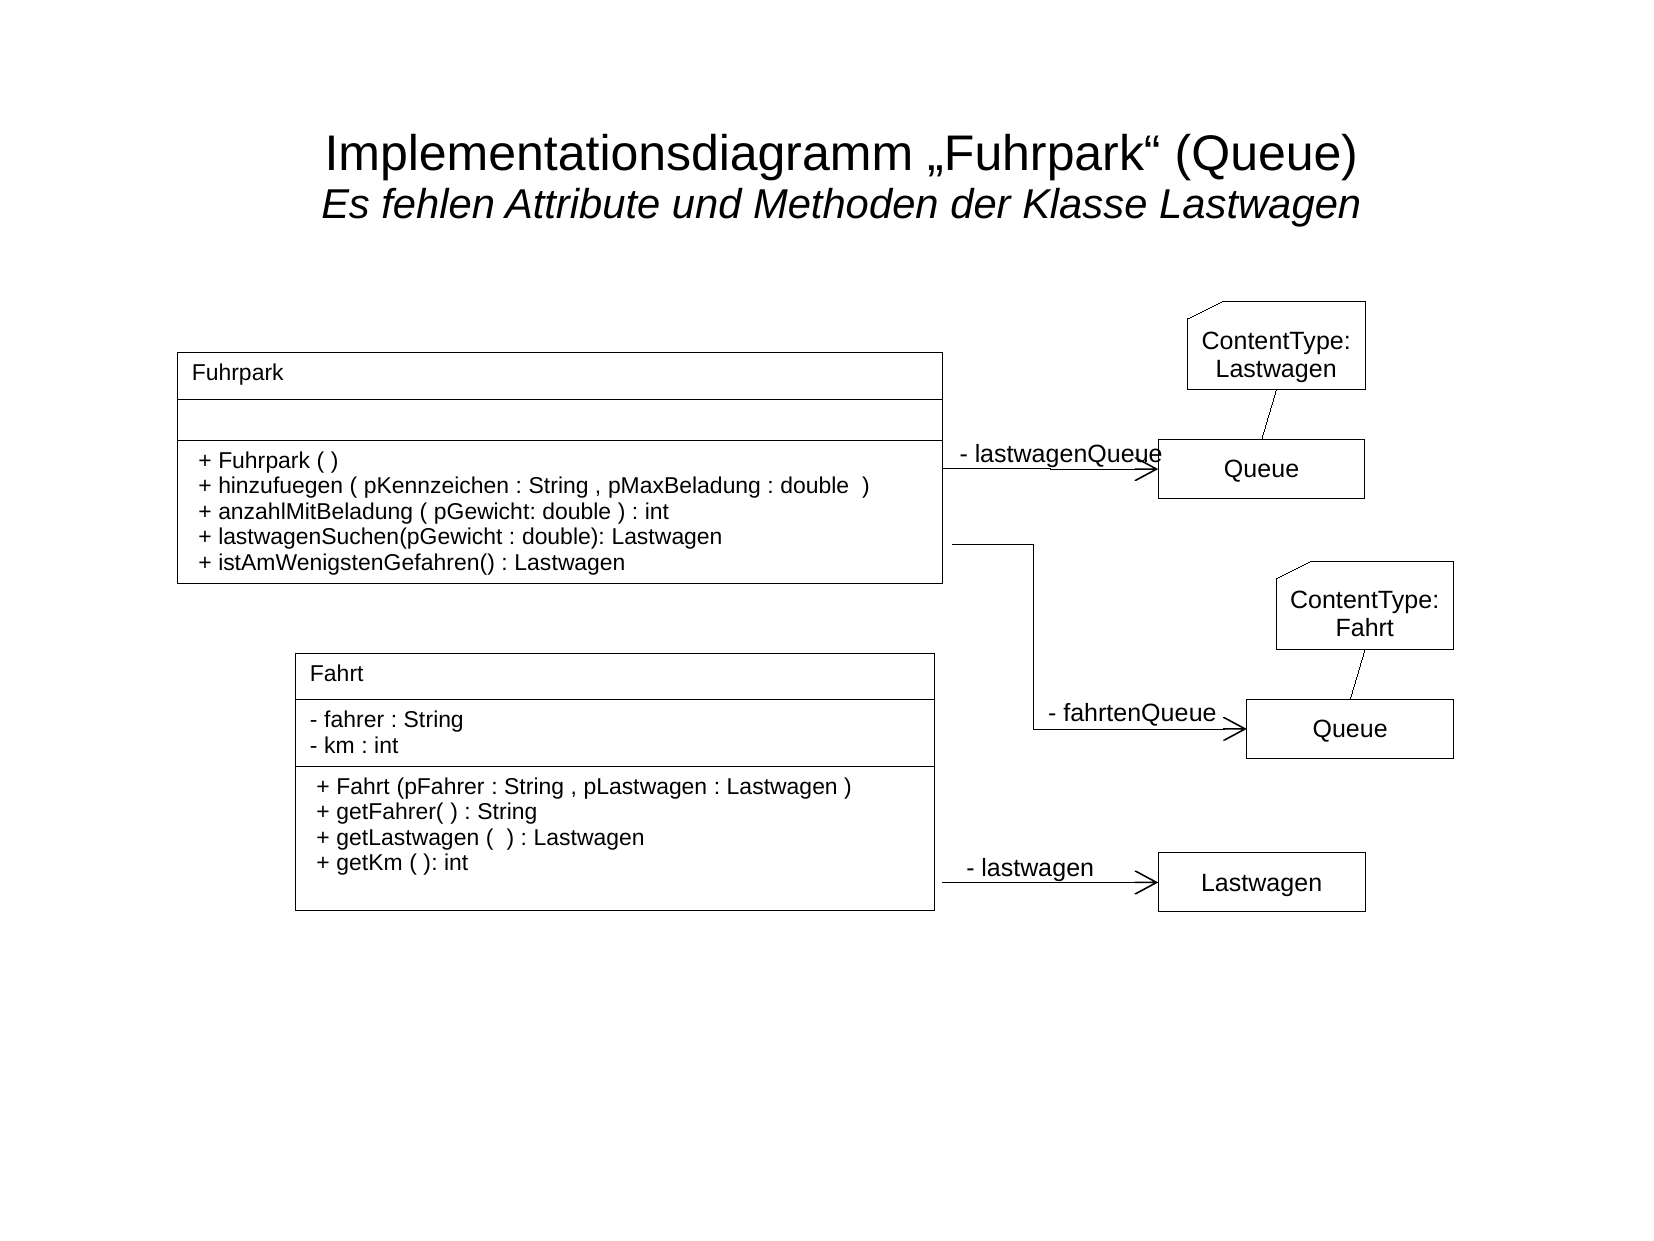

Implementationsdiagramm „Fuhrpark“ (Queue)
Es fehlen Attribute und Methoden der Klasse Lastwagen
ContentType:
Lastwagen
| Fuhrpark |
| --- |
| |
| + Fuhrpark ( ) + hinzufuegen ( pKennzeichen : String , pMaxBeladung : double ) + anzahlMitBeladung ( pGewicht: double ) : int + lastwagenSuchen(pGewicht : double): Lastwagen + istAmWenigstenGefahren() : Lastwagen |
- lastwagenQueue
Queue
ContentType:
Fahrt
| Fahrt |
| --- |
| - fahrer : String - km : int |
| + Fahrt (pFahrer : String , pLastwagen : Lastwagen ) + getFahrer( ) : String + getLastwagen ( ) : Lastwagen + getKm ( ): int |
- fahrtenQueue
Queue
- lastwagen
Lastwagen